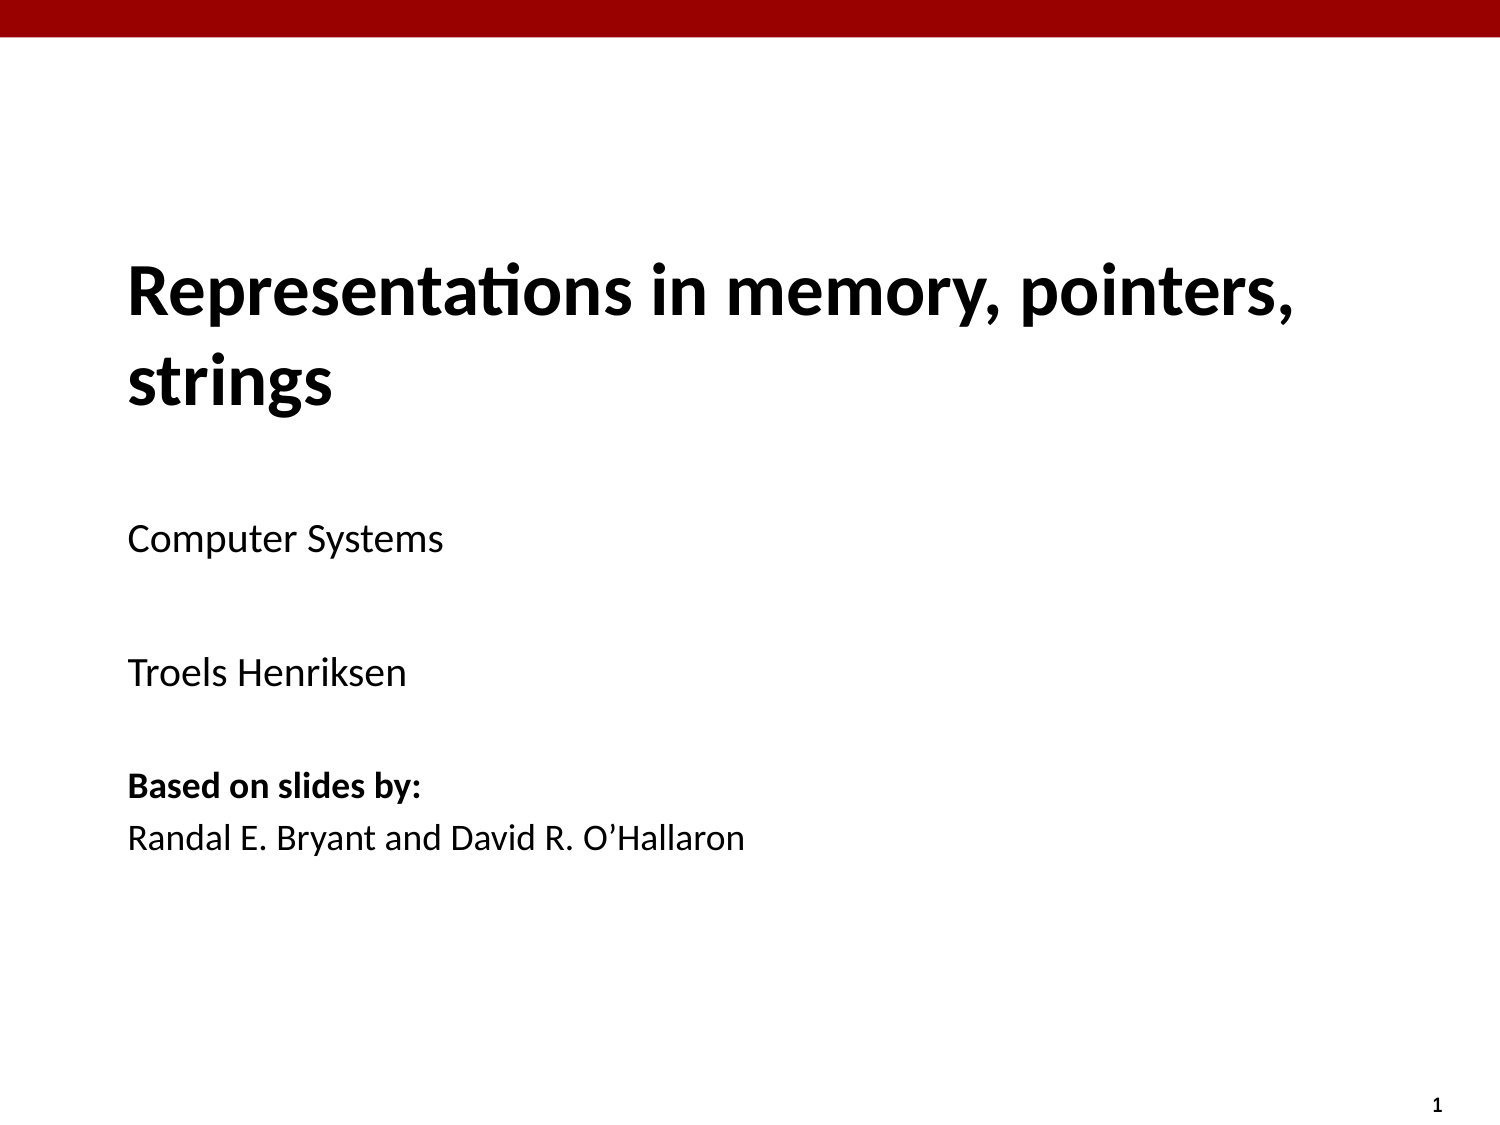

# Representations in memory, pointers, strings Computer Systems
Troels Henriksen
Based on slides by:
Randal E. Bryant and David R. O’Hallaron